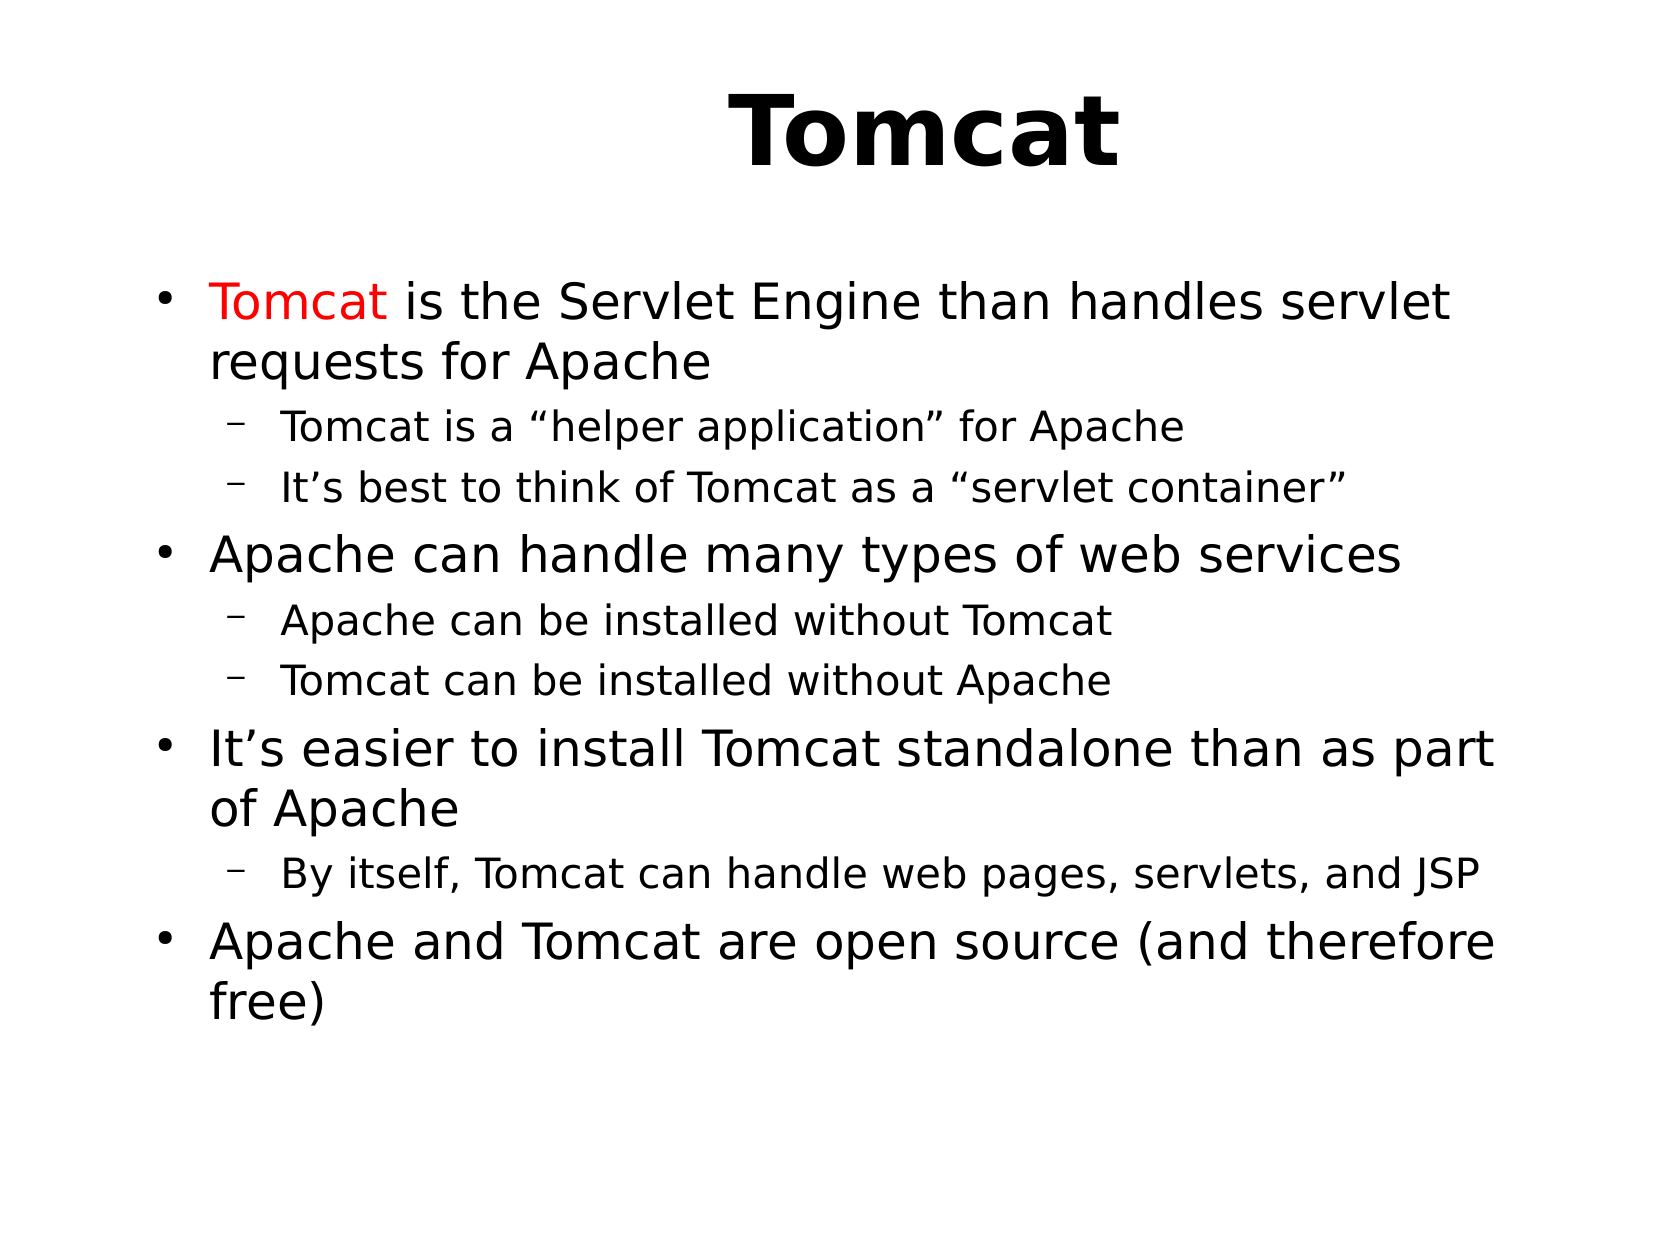

# Tomcat
Tomcat is the Servlet Engine than handles servlet requests for Apache
Tomcat is a “helper application” for Apache
It’s best to think of Tomcat as a “servlet container”
Apache can handle many types of web services
Apache can be installed without Tomcat
Tomcat can be installed without Apache
It’s easier to install Tomcat standalone than as part of Apache
By itself, Tomcat can handle web pages, servlets, and JSP
Apache and Tomcat are open source (and therefore free)